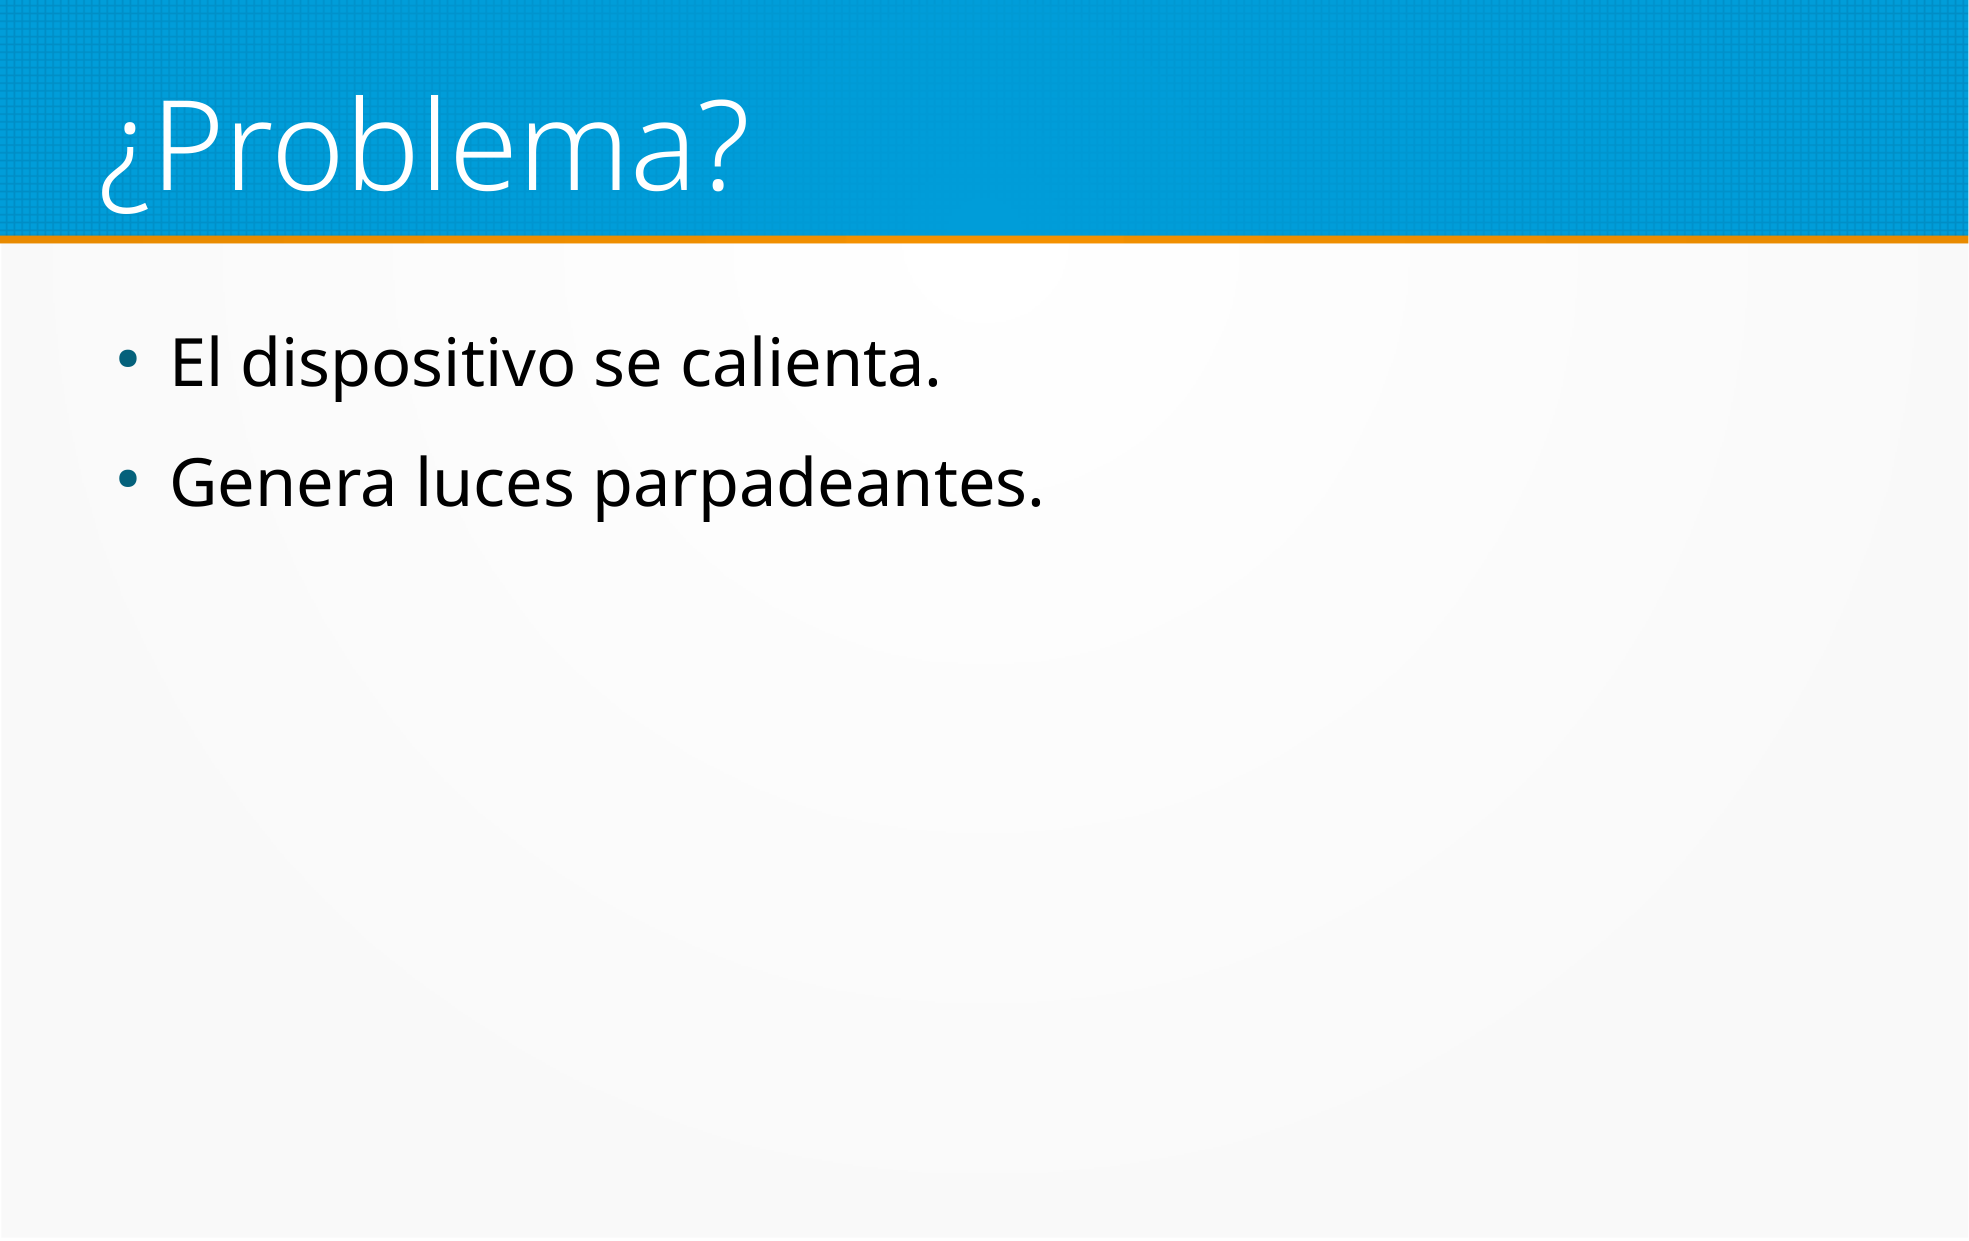

# ¿Problema?
El dispositivo se calienta.
Genera luces parpadeantes.